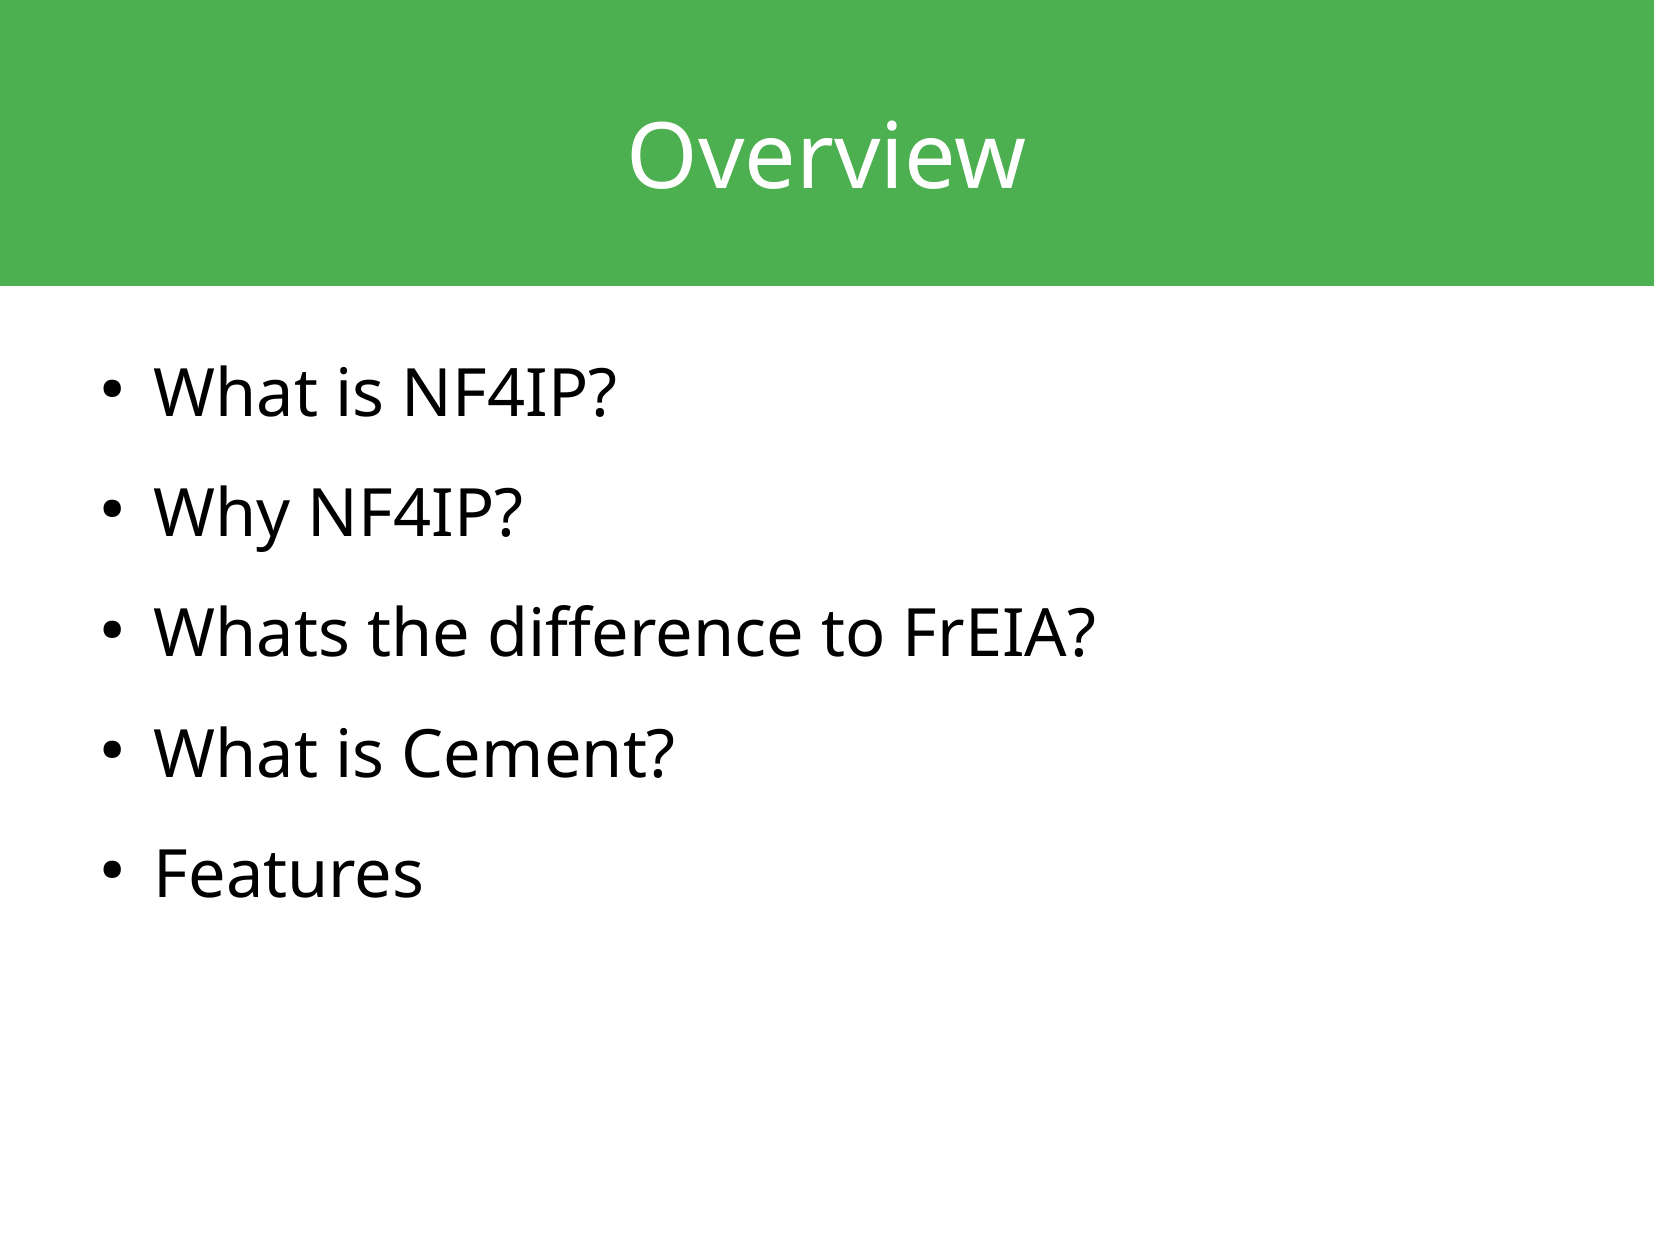

# Overview
What is NF4IP?
Why NF4IP?
Whats the difference to FrEIA?
What is Cement?
Features